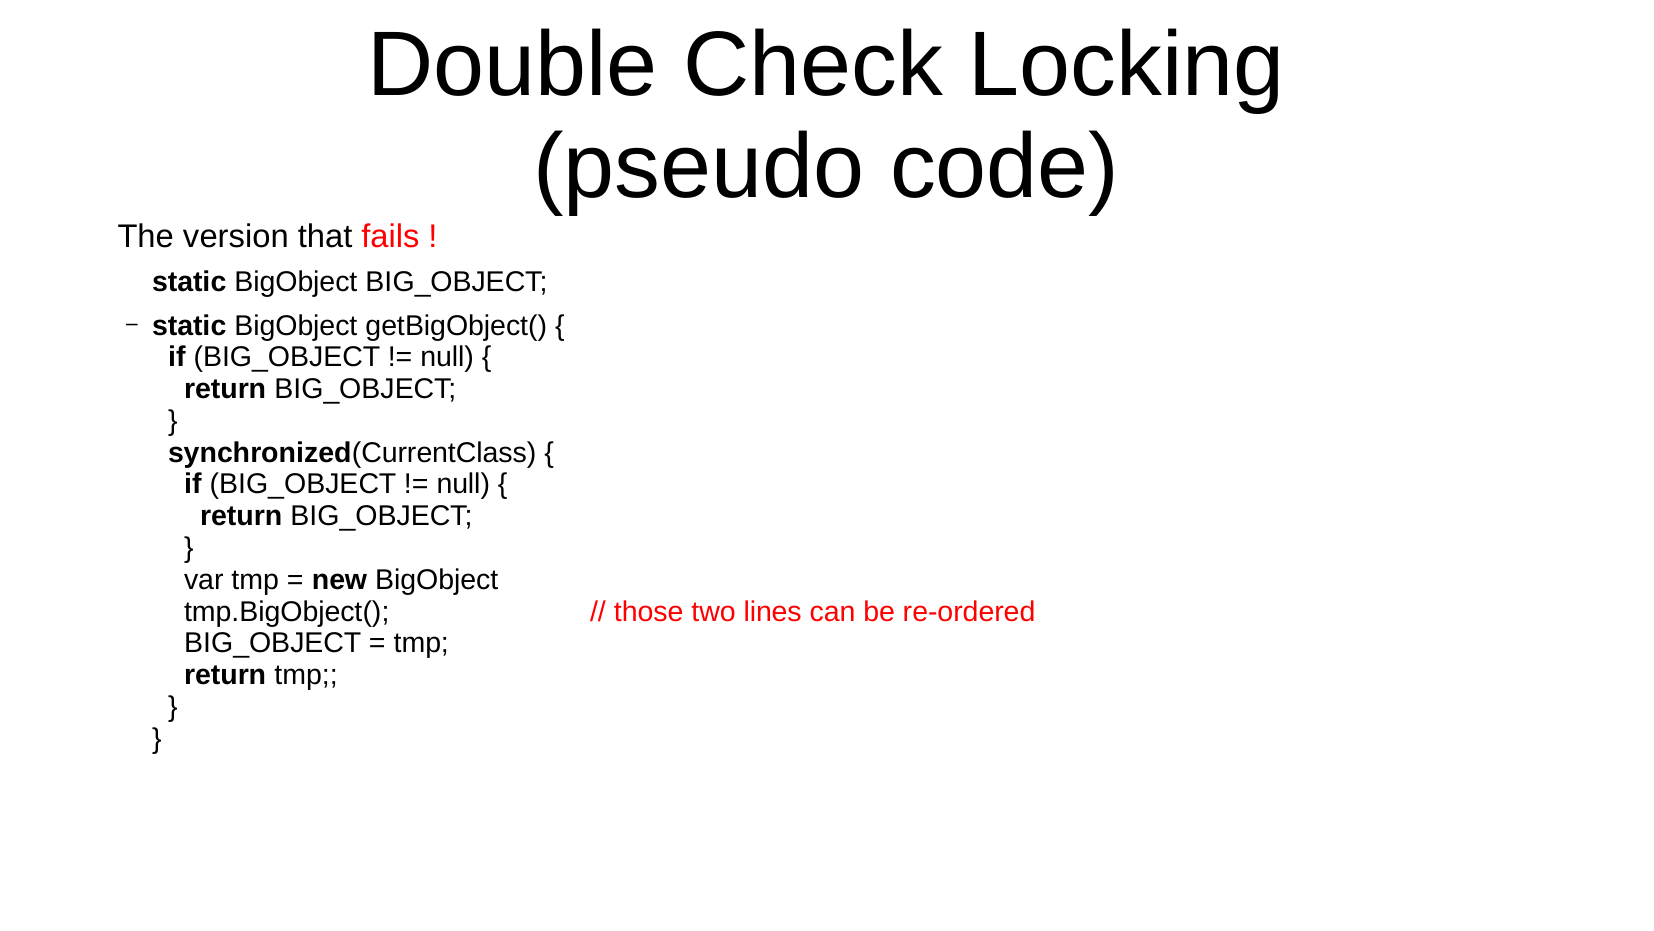

# Double Check Locking (pseudo code)
The version that fails !
static BigObject BIG_OBJECT;
static BigObject getBigObject() {
 if (BIG_OBJECT != null) {
 return BIG_OBJECT;
 }
 synchronized(CurrentClass) {
 if (BIG_OBJECT != null) {
 return BIG_OBJECT;
 }
 var tmp = new BigObject
 tmp.BigObject(); // those two lines can be re-ordered
 BIG_OBJECT = tmp;
 return tmp;;
 }
}